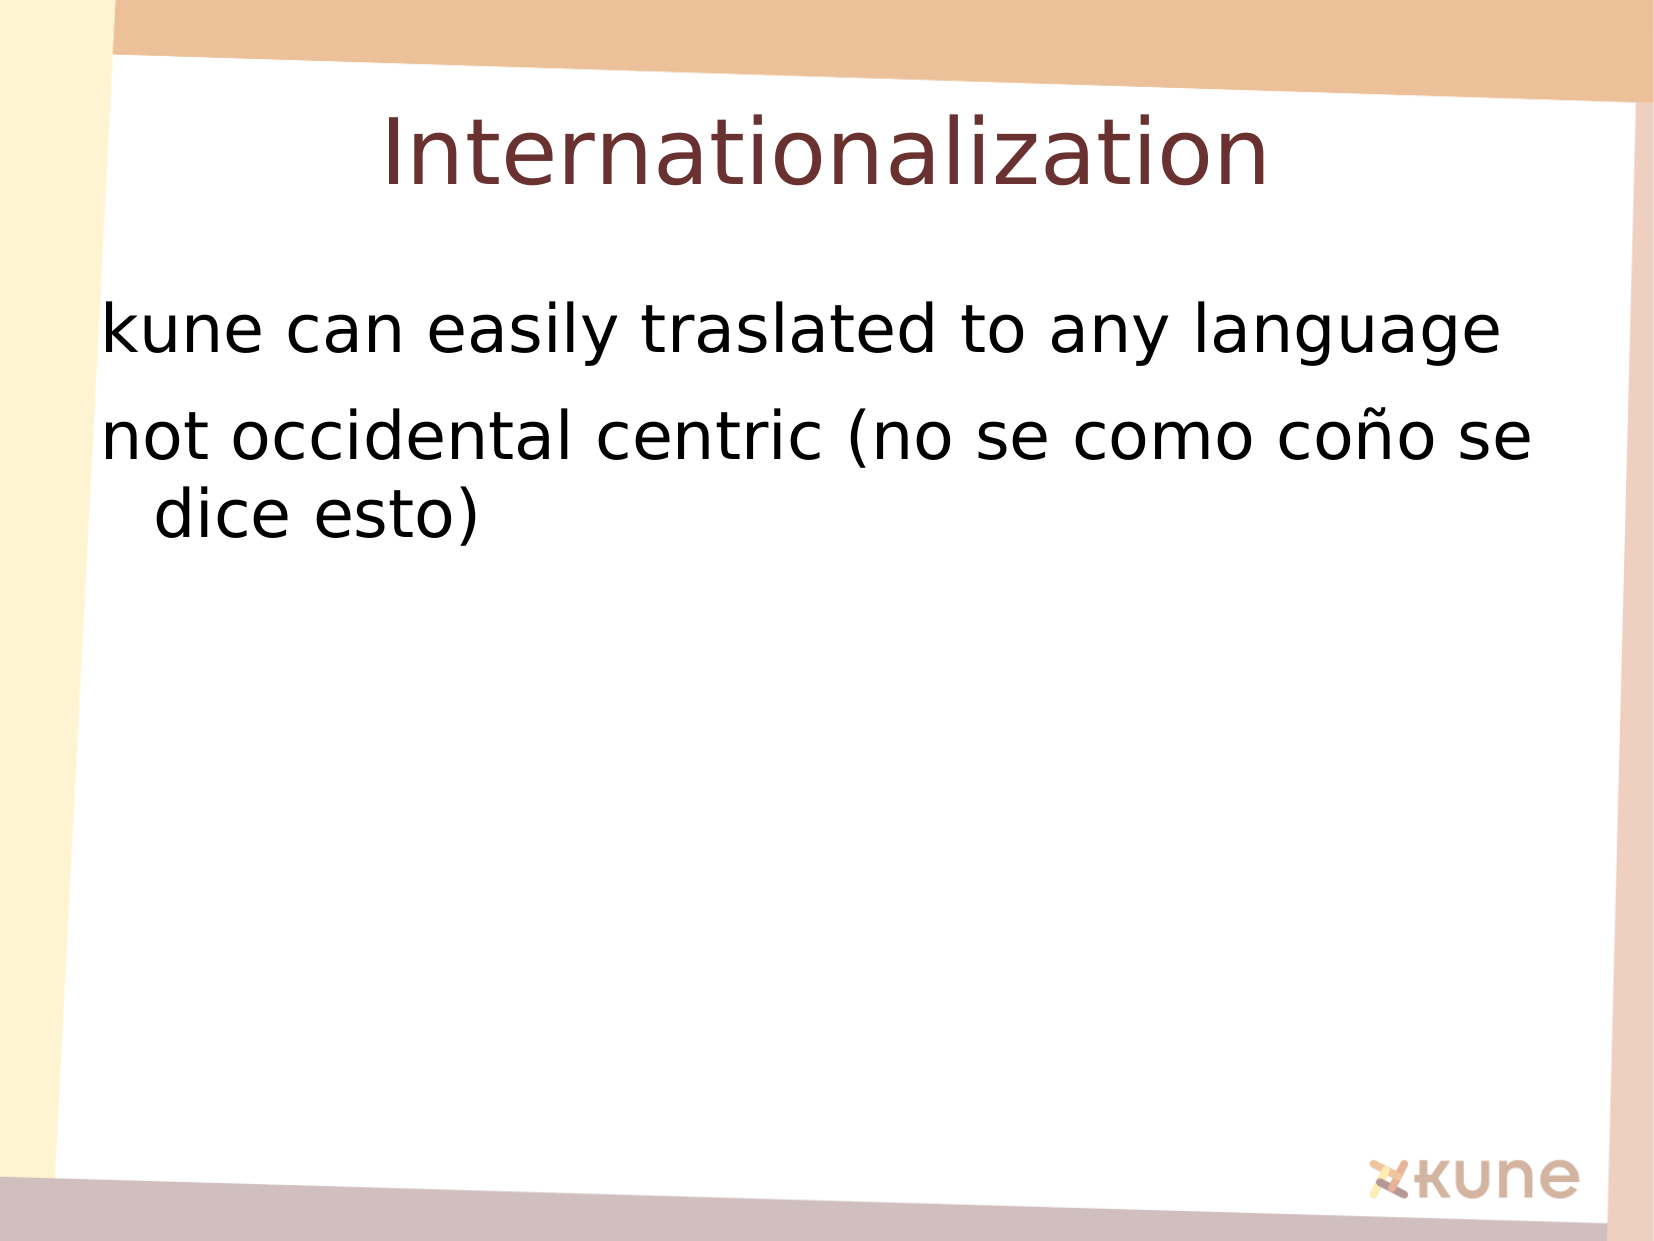

# Internationalization
kune can easily traslated to any language
not occidental centric (no se como coño se dice esto)